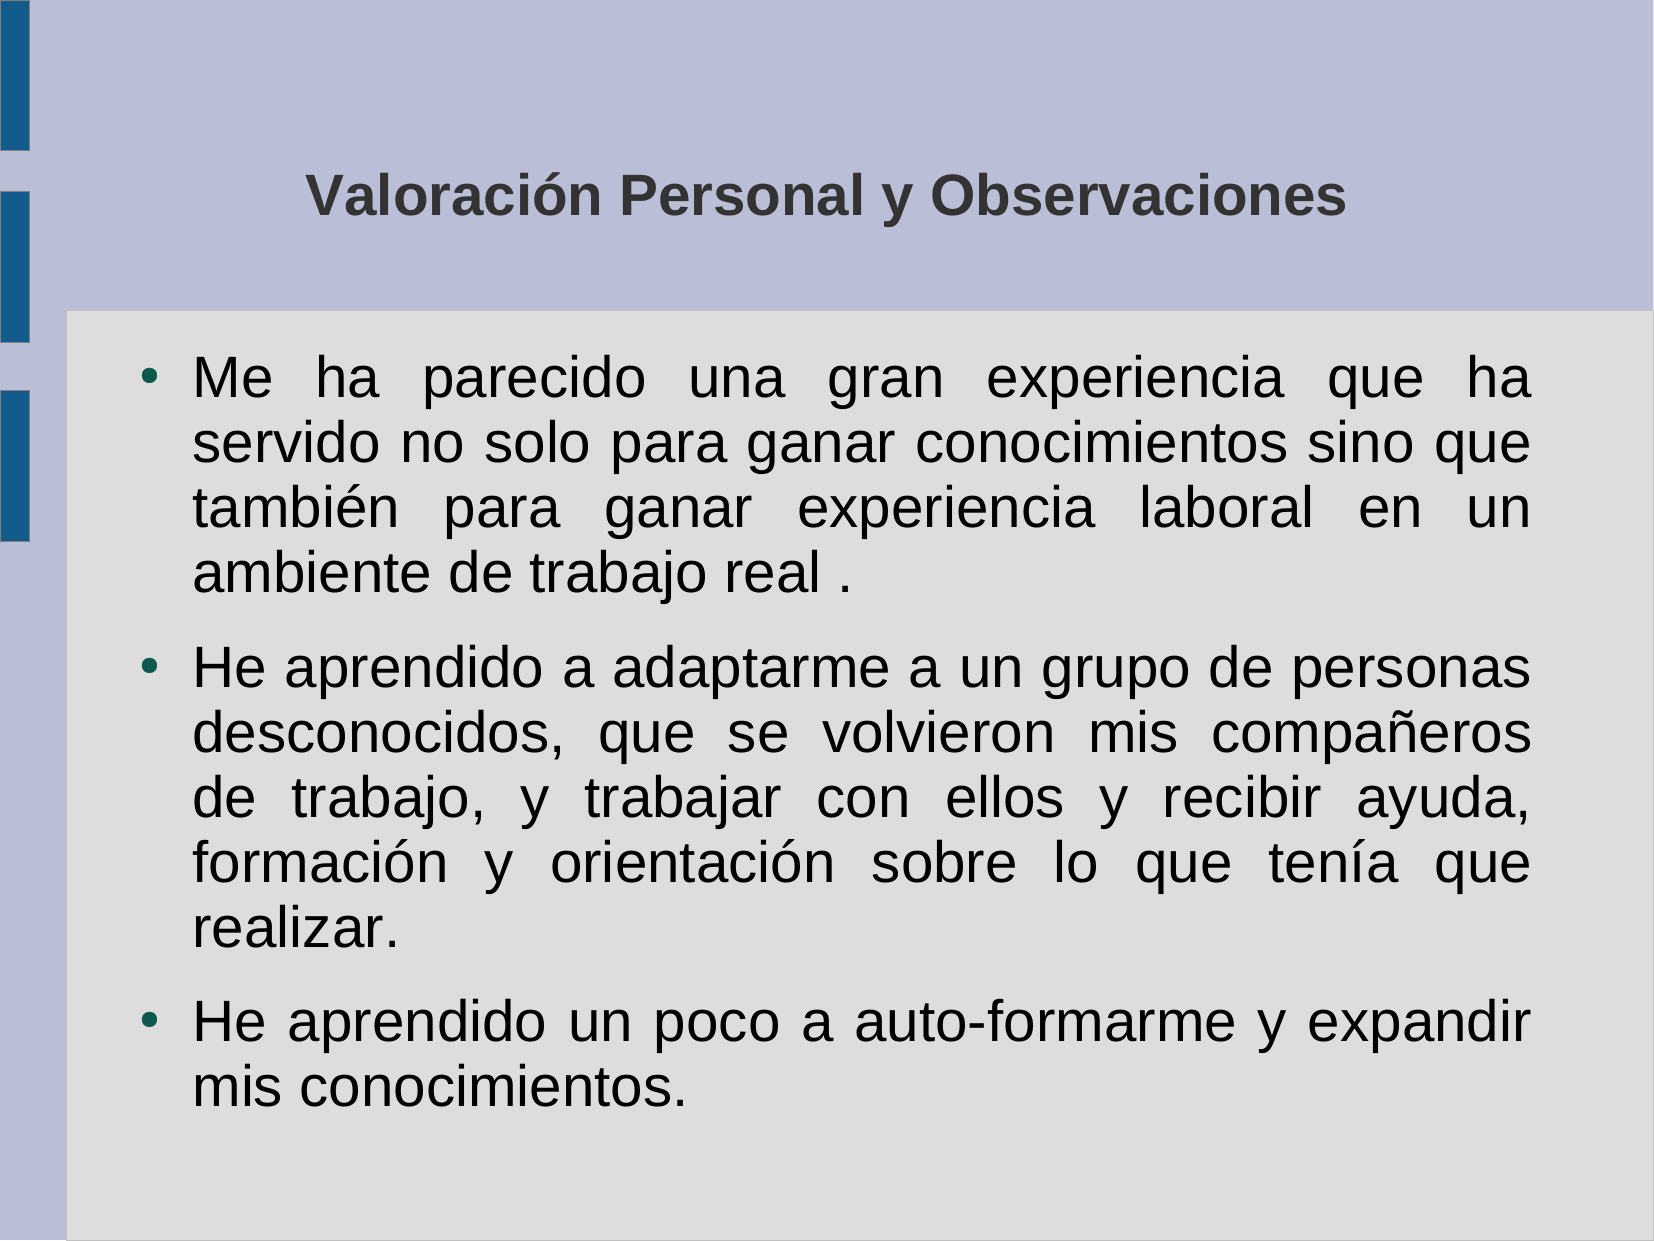

# Valoración Personal y Observaciones
Me ha parecido una gran experiencia que ha servido no solo para ganar conocimientos sino que también para ganar experiencia laboral en un ambiente de trabajo real .
He aprendido a adaptarme a un grupo de personas desconocidos, que se volvieron mis compañeros de trabajo, y trabajar con ellos y recibir ayuda, formación y orientación sobre lo que tenía que realizar.
He aprendido un poco a auto-formarme y expandir mis conocimientos.